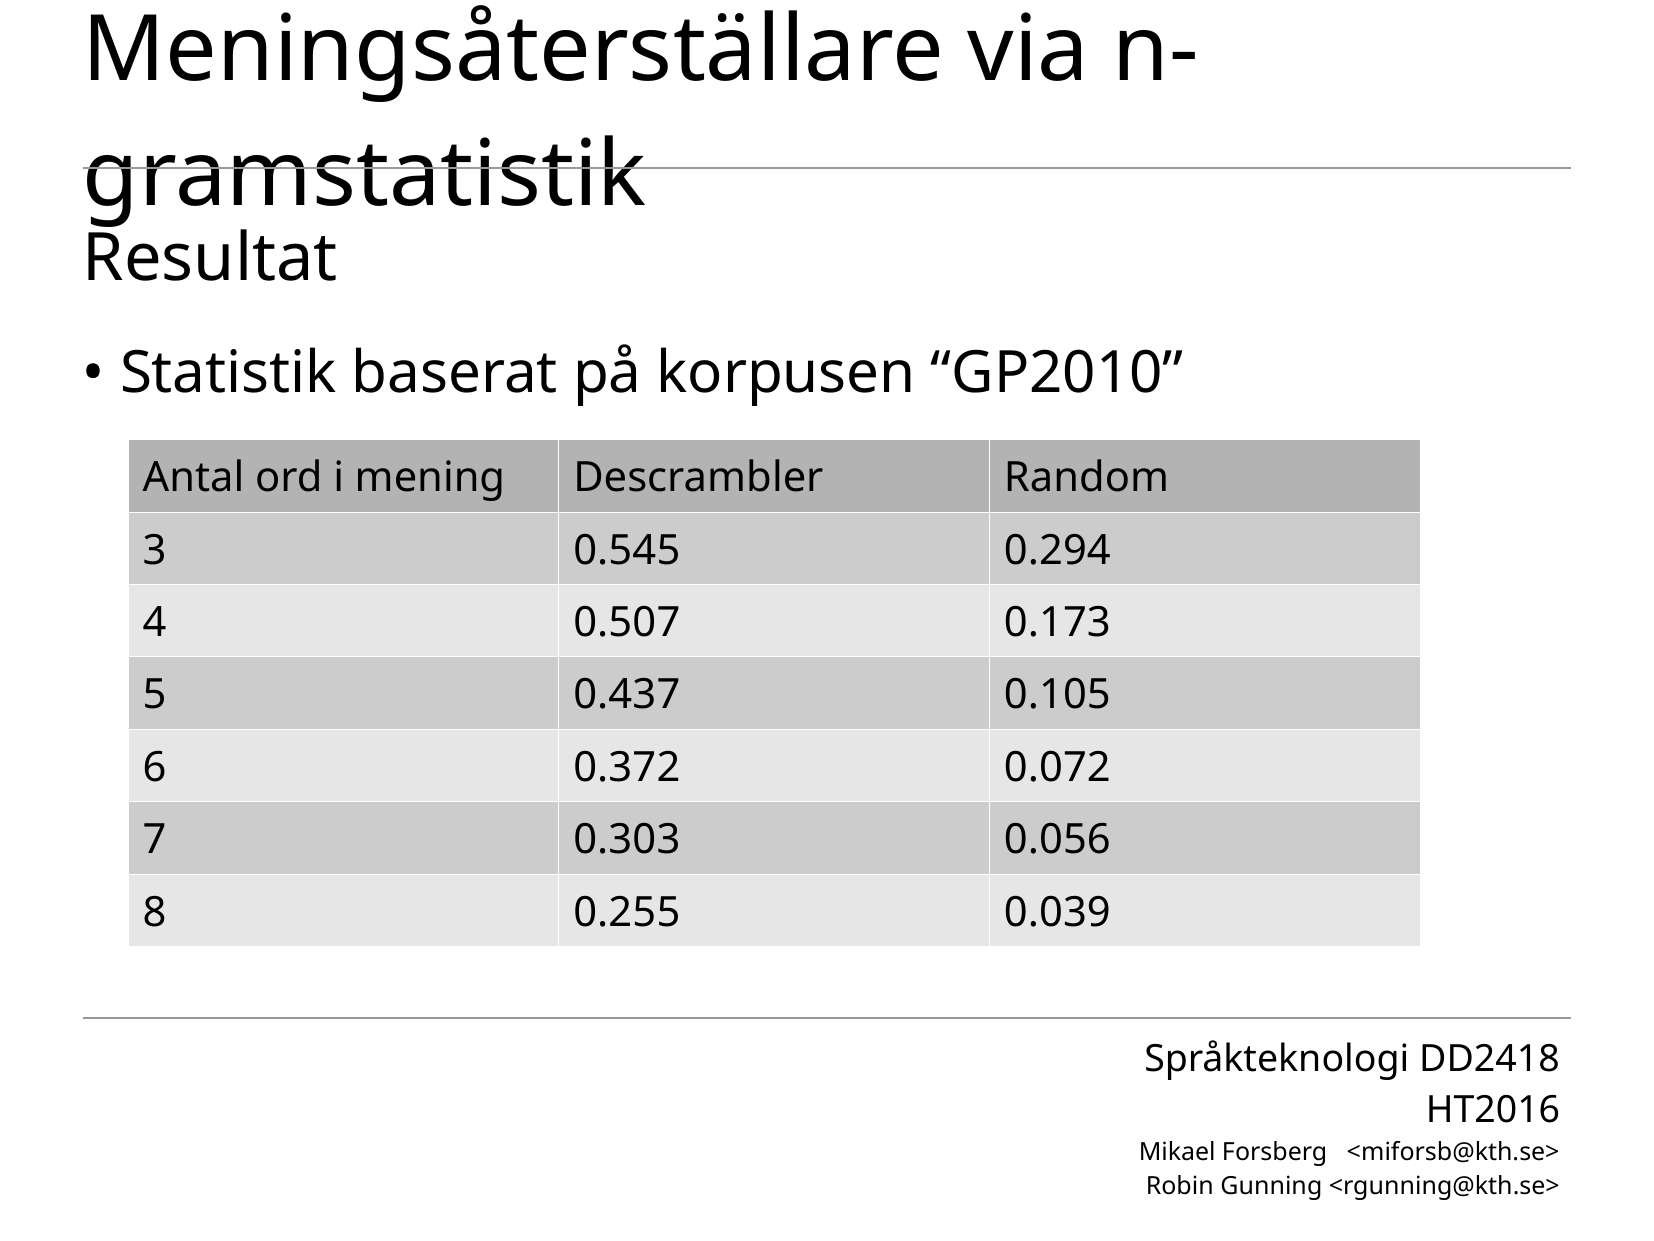

# Meningsåterställare via n-gramstatistik
Resultat
•
• Statistik baserat på korpusen “GP2010”
| Antal ord i mening | Descrambler | Random |
| --- | --- | --- |
| 3 | 0.545 | 0.294 |
| 4 | 0.507 | 0.173 |
| 5 | 0.437 | 0.105 |
| 6 | 0.372 | 0.072 |
| 7 | 0.303 | 0.056 |
| 8 | 0.255 | 0.039 |
Språkteknologi DD2418 HT2016
Mikael Forsberg <miforsb@kth.se>
Robin Gunning <rgunning@kth.se>